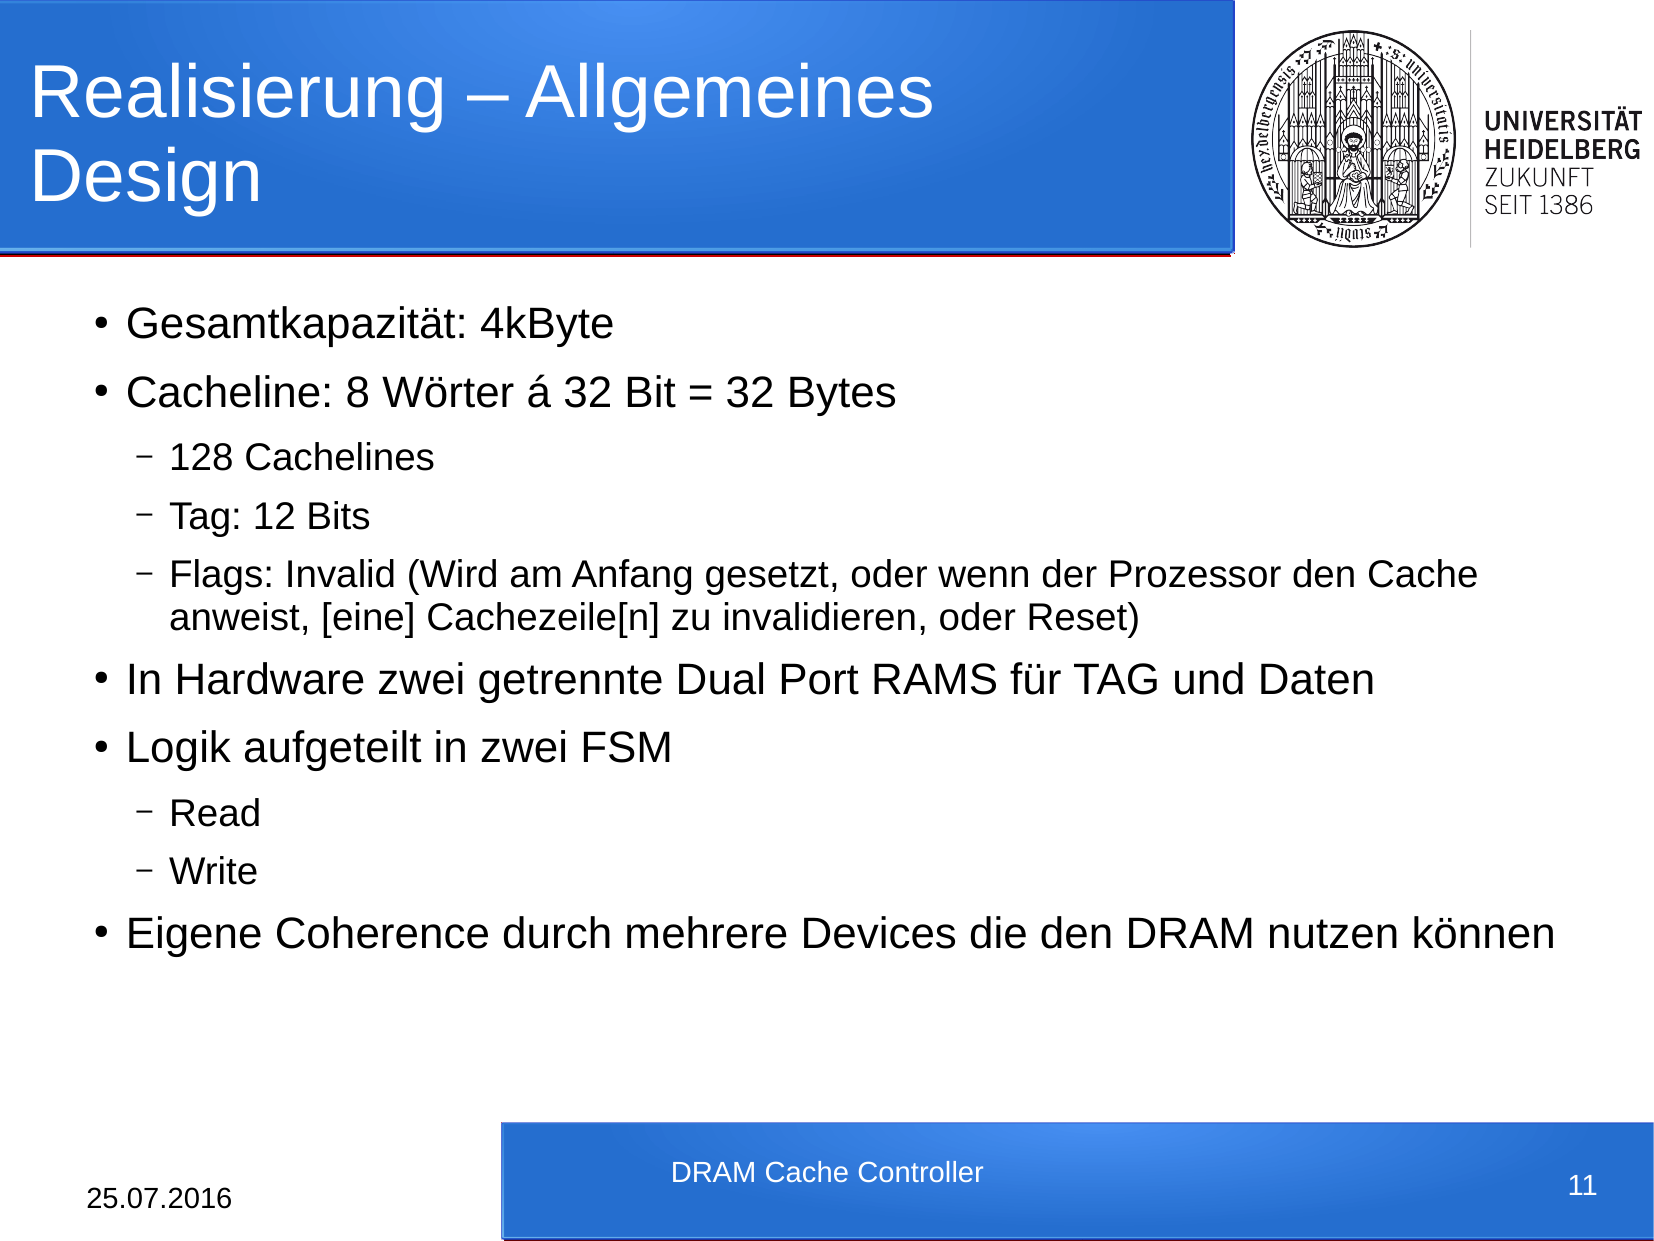

# Realisierung – Allgemeines Design
Gesamtkapazität: 4kByte
Cacheline: 8 Wörter á 32 Bit = 32 Bytes
128 Cachelines
Tag: 12 Bits
Flags: Invalid (Wird am Anfang gesetzt, oder wenn der Prozessor den Cache anweist, [eine] Cachezeile[n] zu invalidieren, oder Reset)
In Hardware zwei getrennte Dual Port RAMS für TAG und Daten
Logik aufgeteilt in zwei FSM
Read
Write
Eigene Coherence durch mehrere Devices die den DRAM nutzen können
DRAM Cache Controller
11
25.07.2016